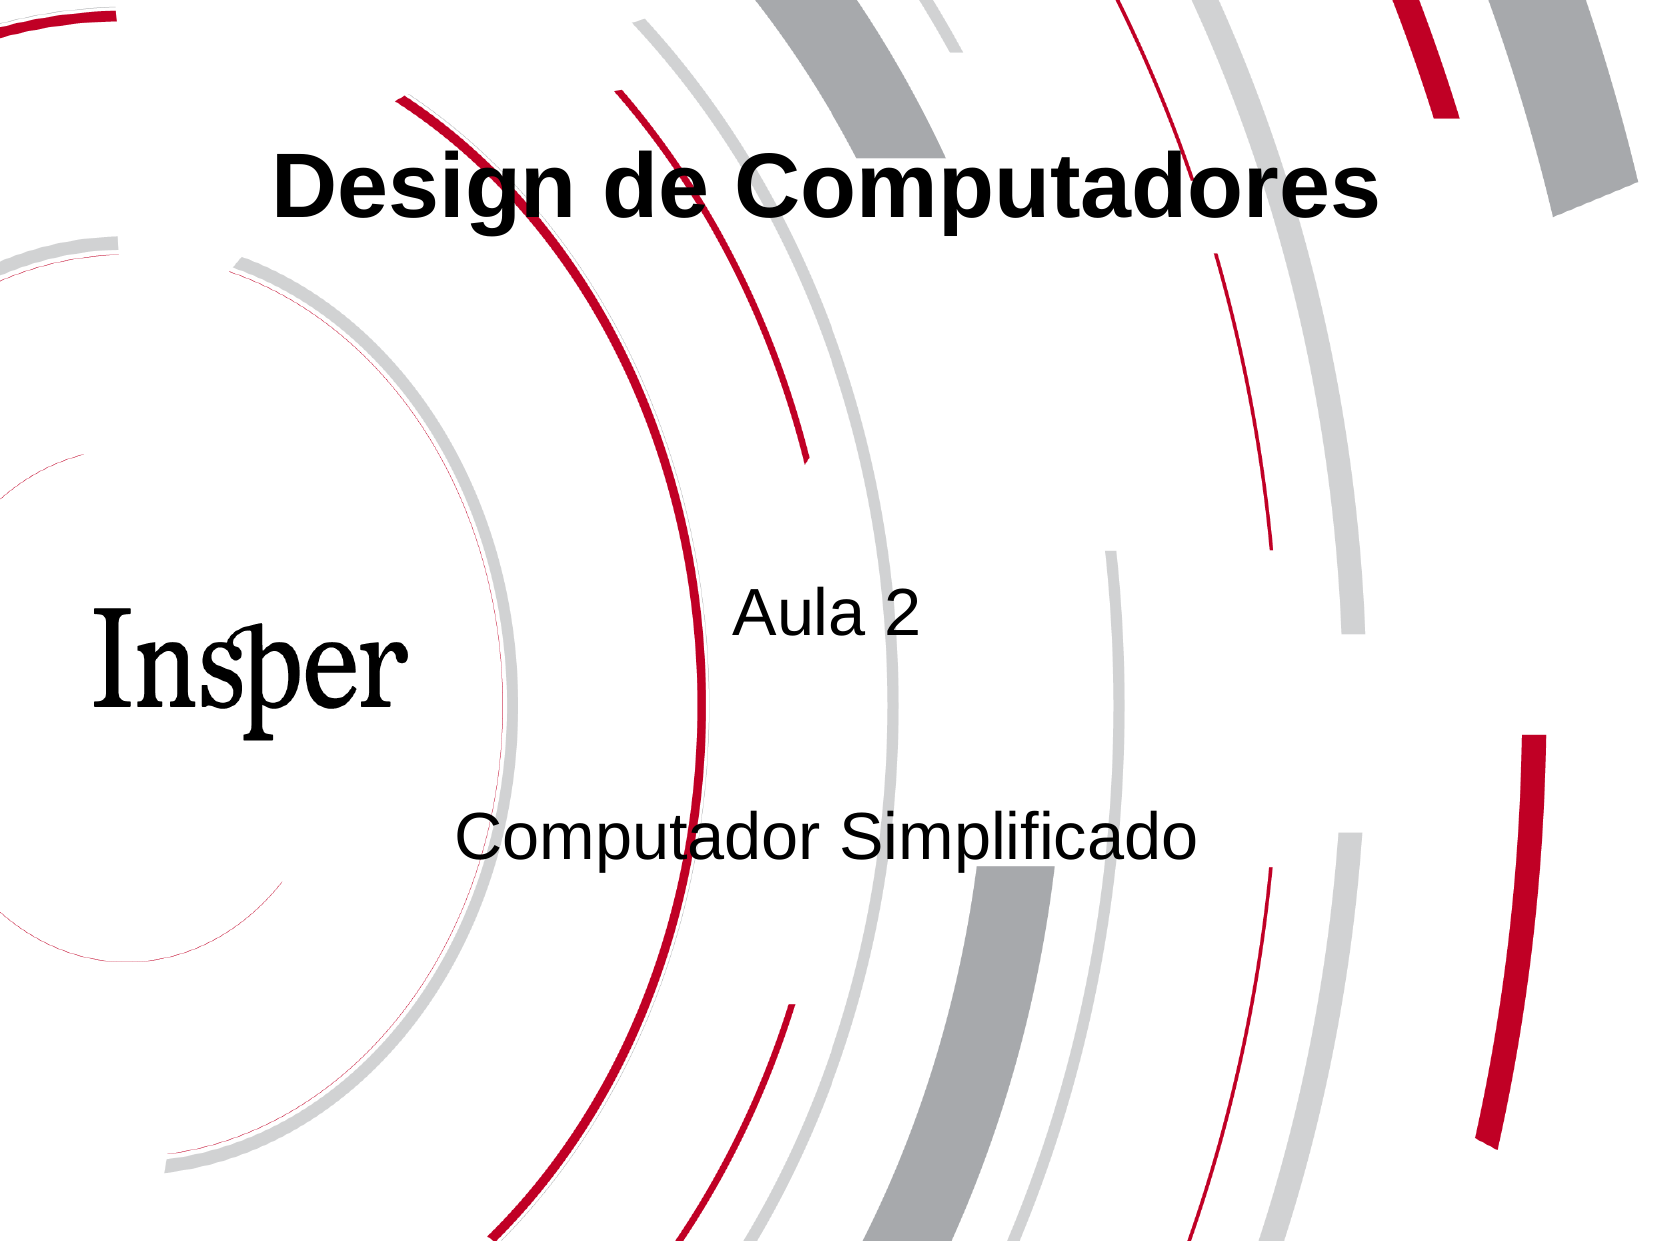

# Design de Computadores
Aula 2
Computador Simplificado